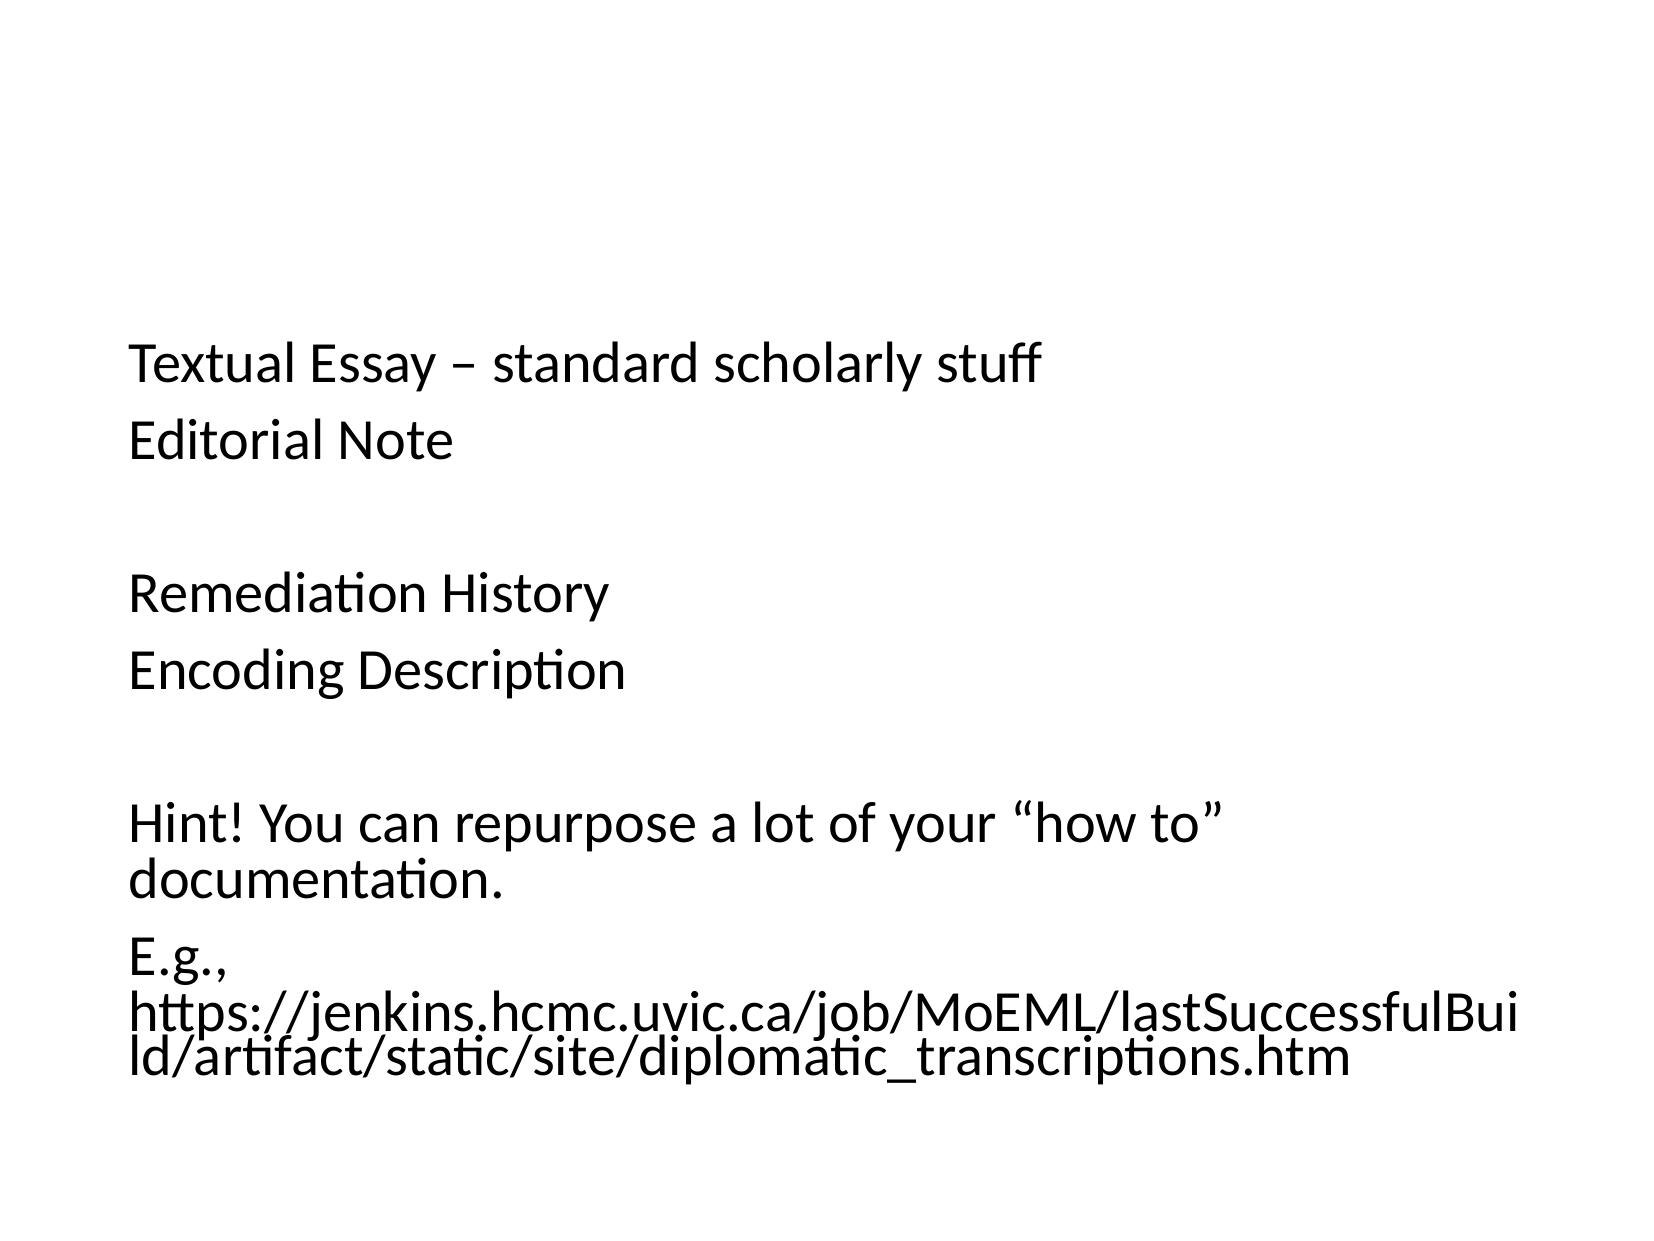

#
Textual Essay – standard scholarly stuff
Editorial Note
Remediation History
Encoding Description
Hint! You can repurpose a lot of your “how to” documentation.
E.g., https://jenkins.hcmc.uvic.ca/job/MoEML/lastSuccessfulBuild/artifact/static/site/diplomatic_transcriptions.htm